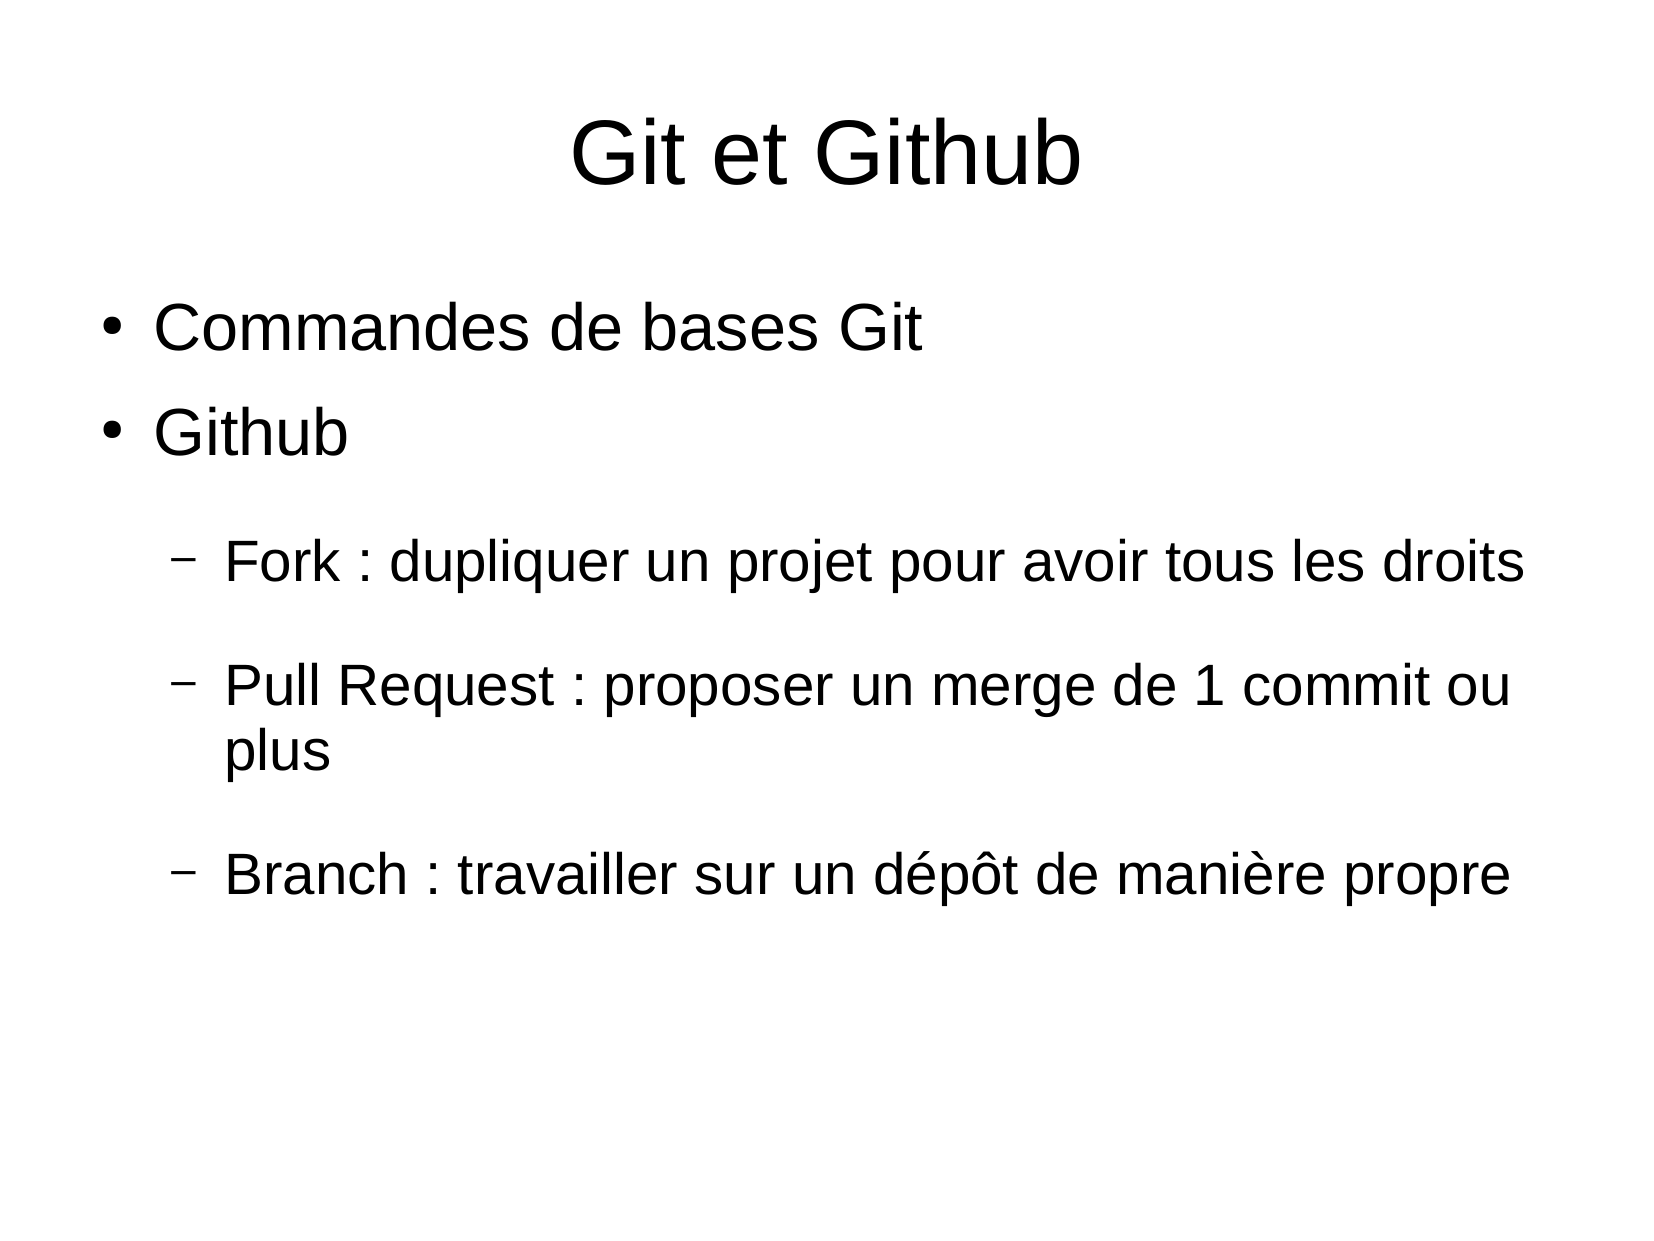

# Git et Github
Commandes de bases Git
Github
Fork : dupliquer un projet pour avoir tous les droits
Pull Request : proposer un merge de 1 commit ou plus
Branch : travailler sur un dépôt de manière propre